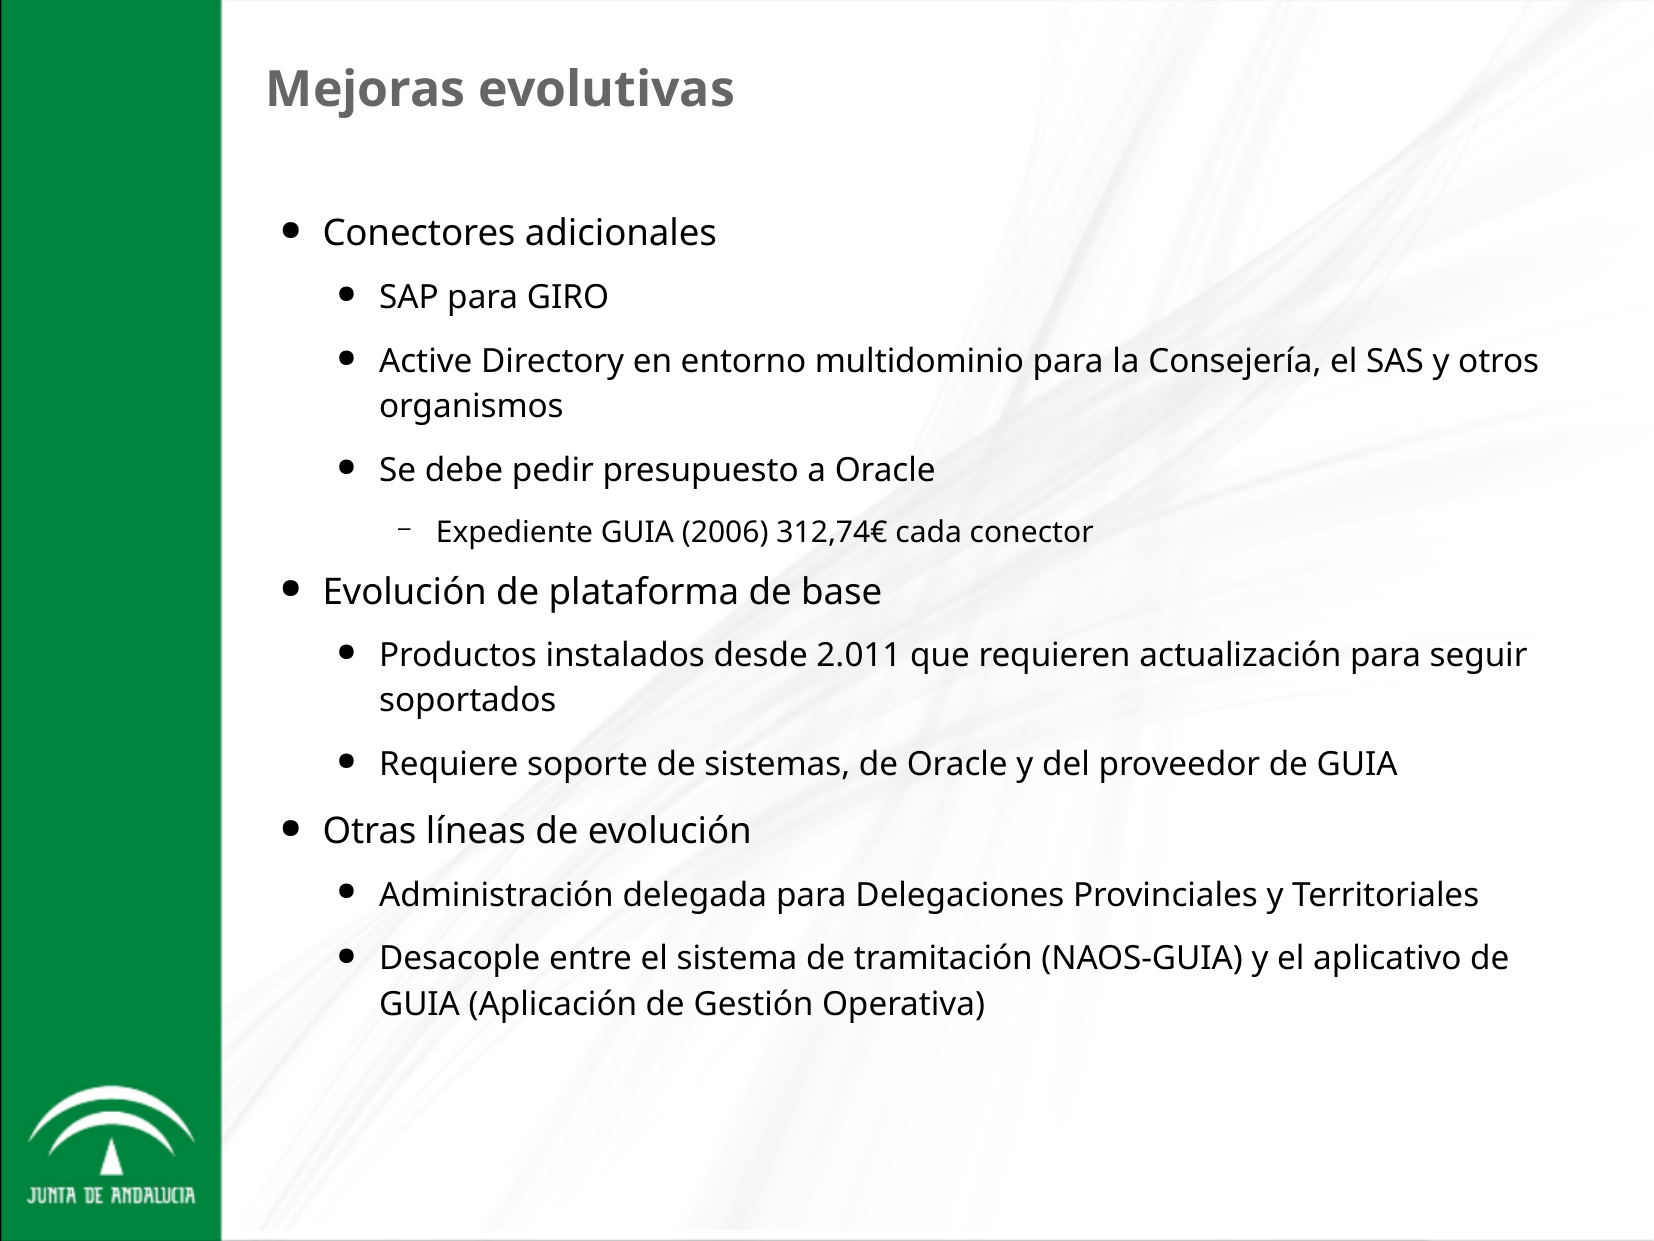

# Mejoras evolutivas
Conectores adicionales
SAP para GIRO
Active Directory en entorno multidominio para la Consejería, el SAS y otros organismos
Se debe pedir presupuesto a Oracle
Expediente GUIA (2006) 312,74€ cada conector
Evolución de plataforma de base
Productos instalados desde 2.011 que requieren actualización para seguir soportados
Requiere soporte de sistemas, de Oracle y del proveedor de GUIA
Otras líneas de evolución
Administración delegada para Delegaciones Provinciales y Territoriales
Desacople entre el sistema de tramitación (NAOS-GUIA) y el aplicativo de GUIA (Aplicación de Gestión Operativa)